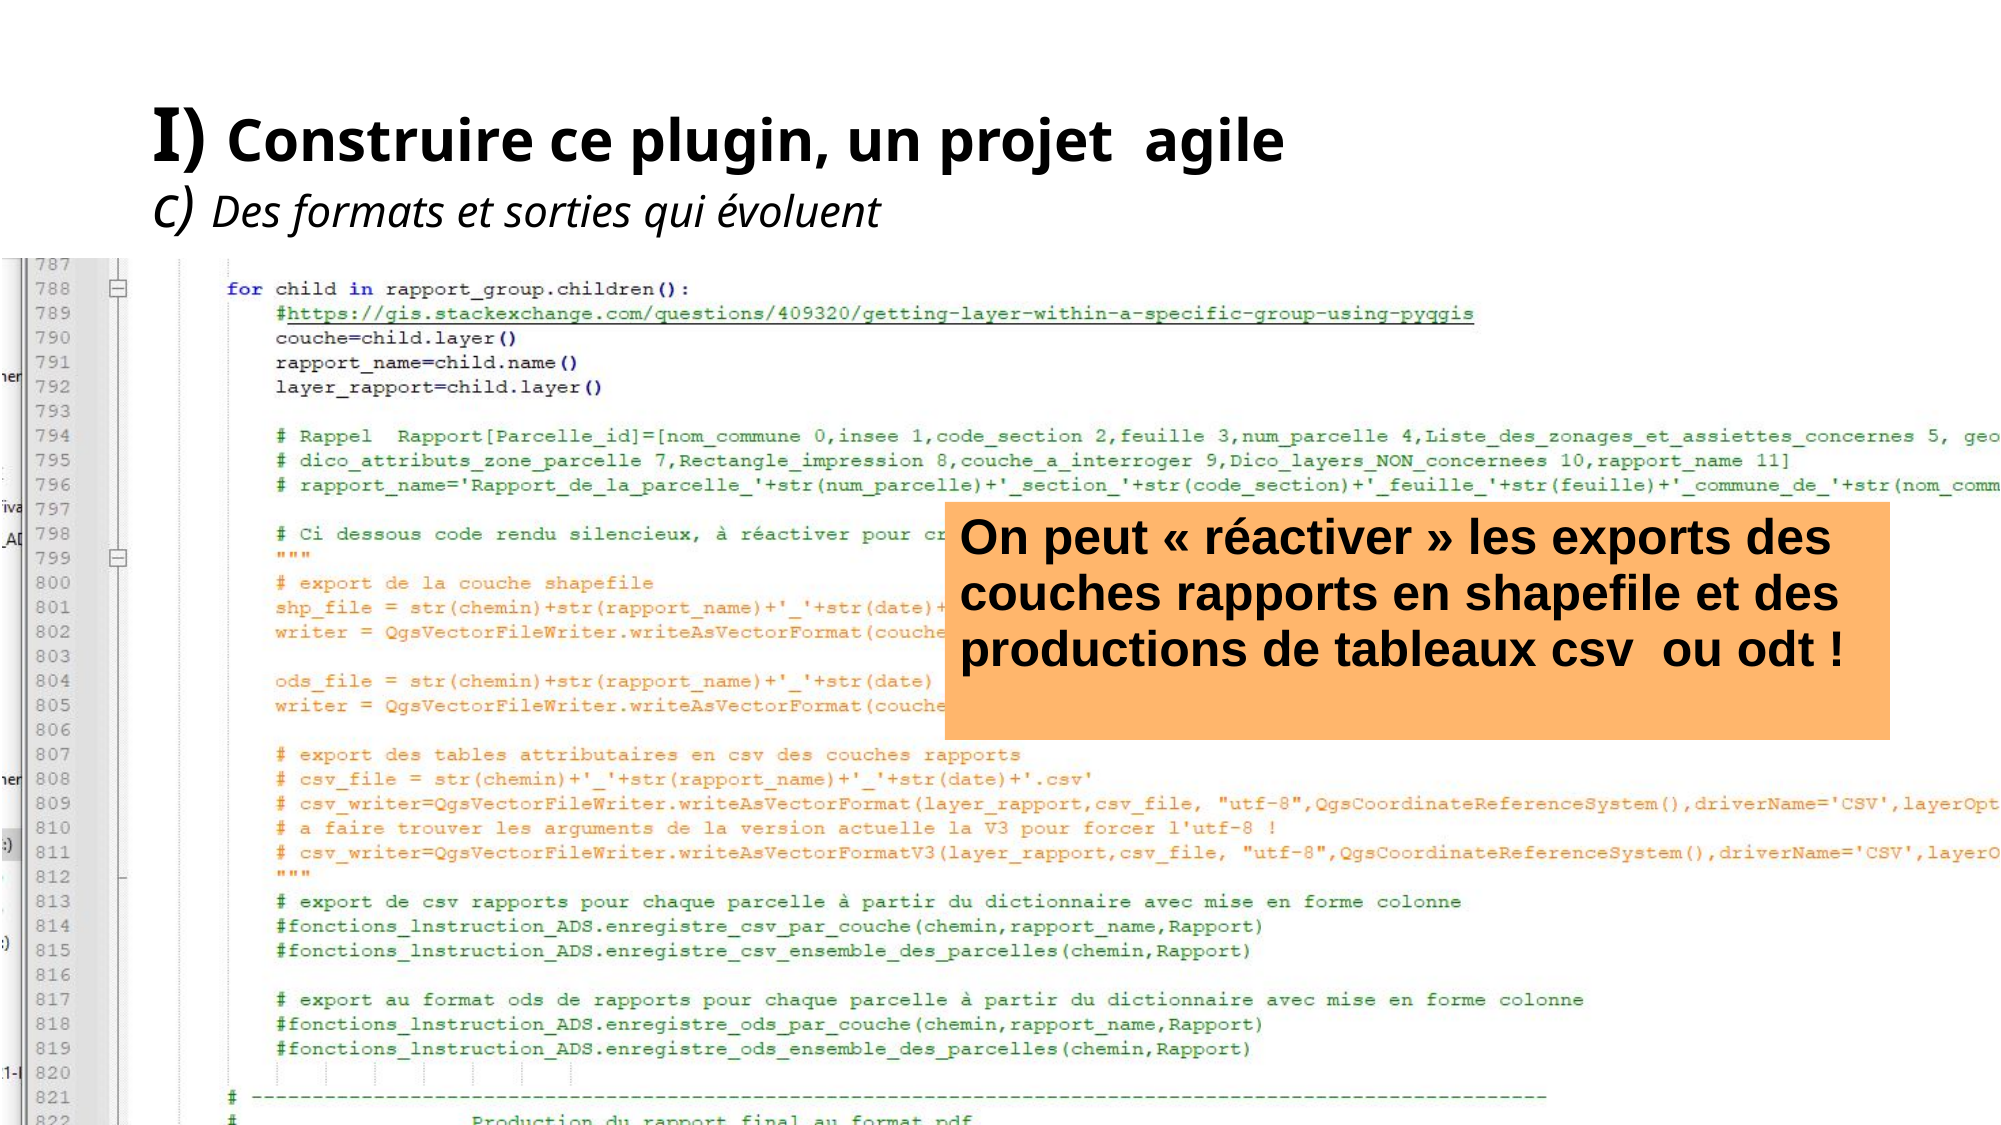

# I) Construire ce plugin, un projet agile c) Des formats et sorties qui évoluent
On peut « réactiver » les exports des couches rapports en shapefile et des productions de tableaux csv ou odt !